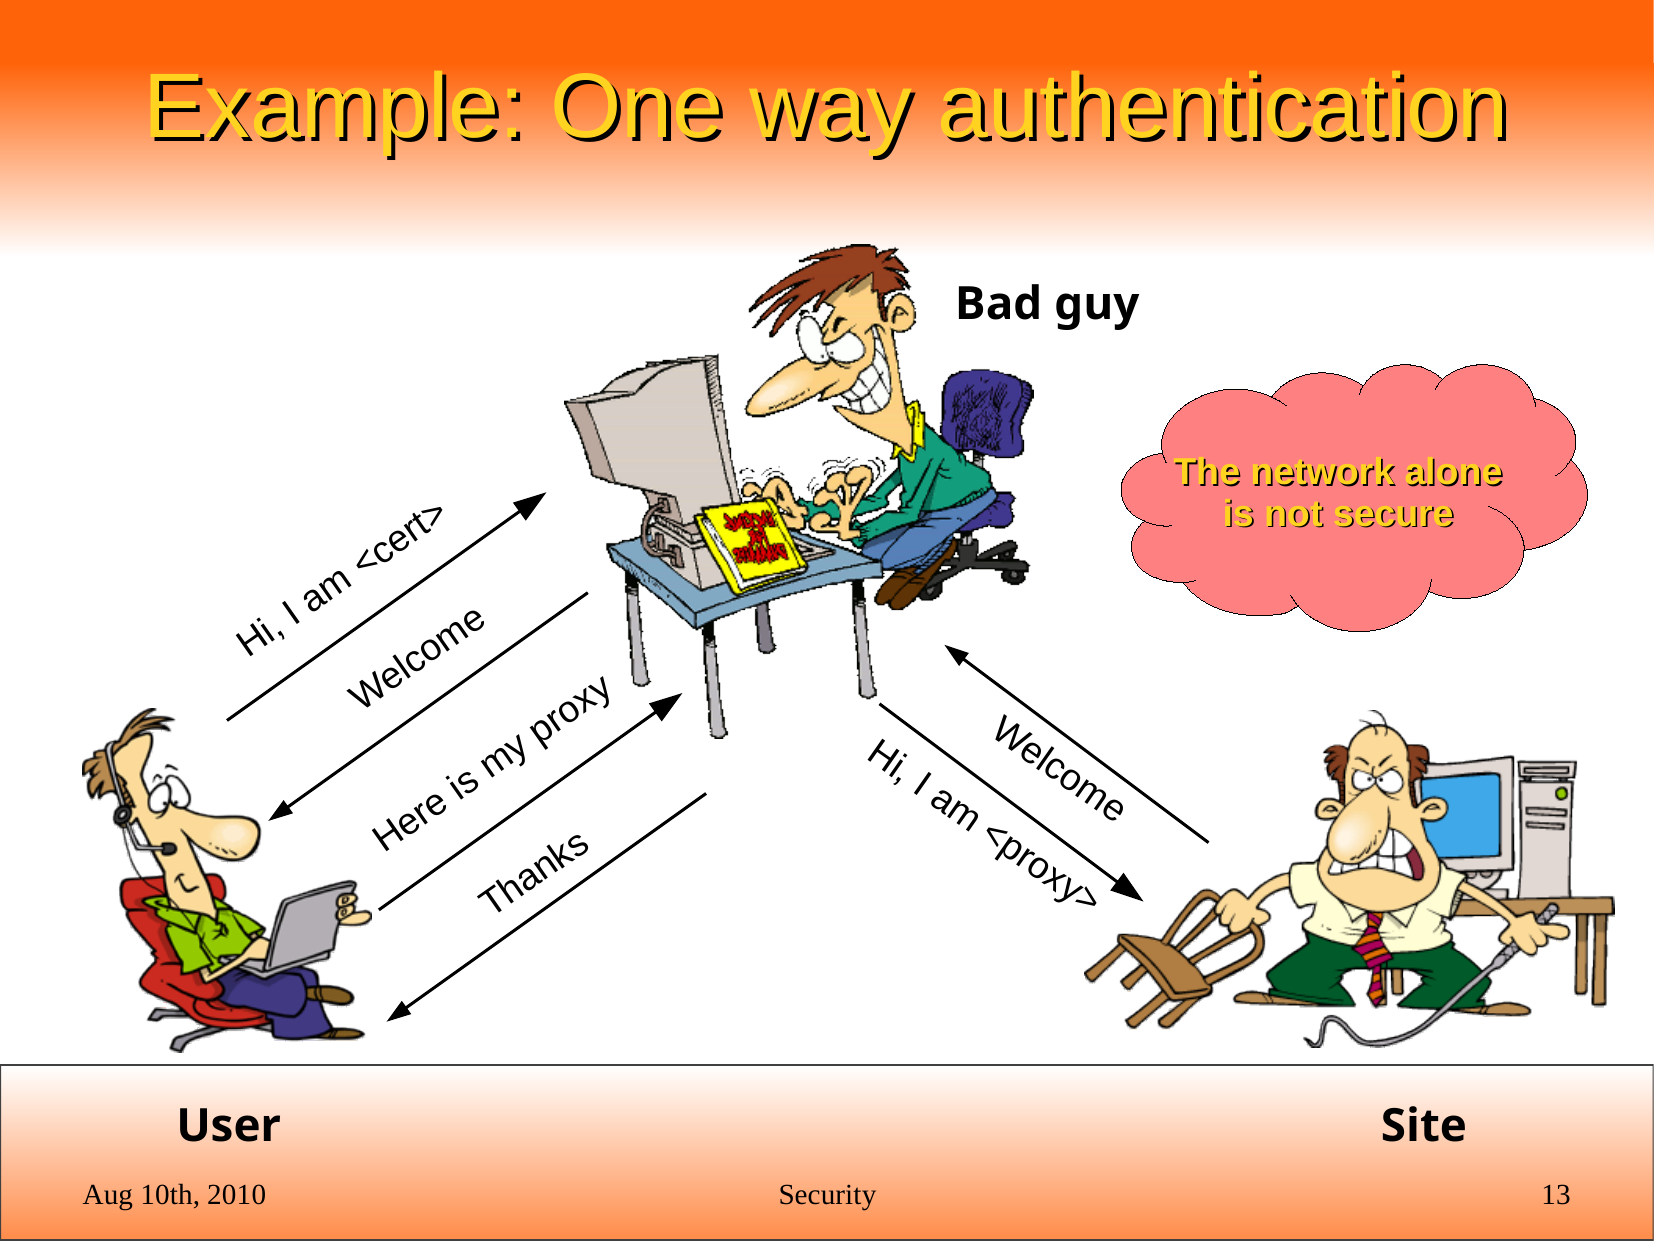

# Example: One way authentication
Bad guy
The network alone
is not secure
Hi, I am <cert>
Welcome
Here is my proxy
Welcome
Hi, I am <proxy>
Thanks
User
Site
Aug 10th, 2010
Security
13